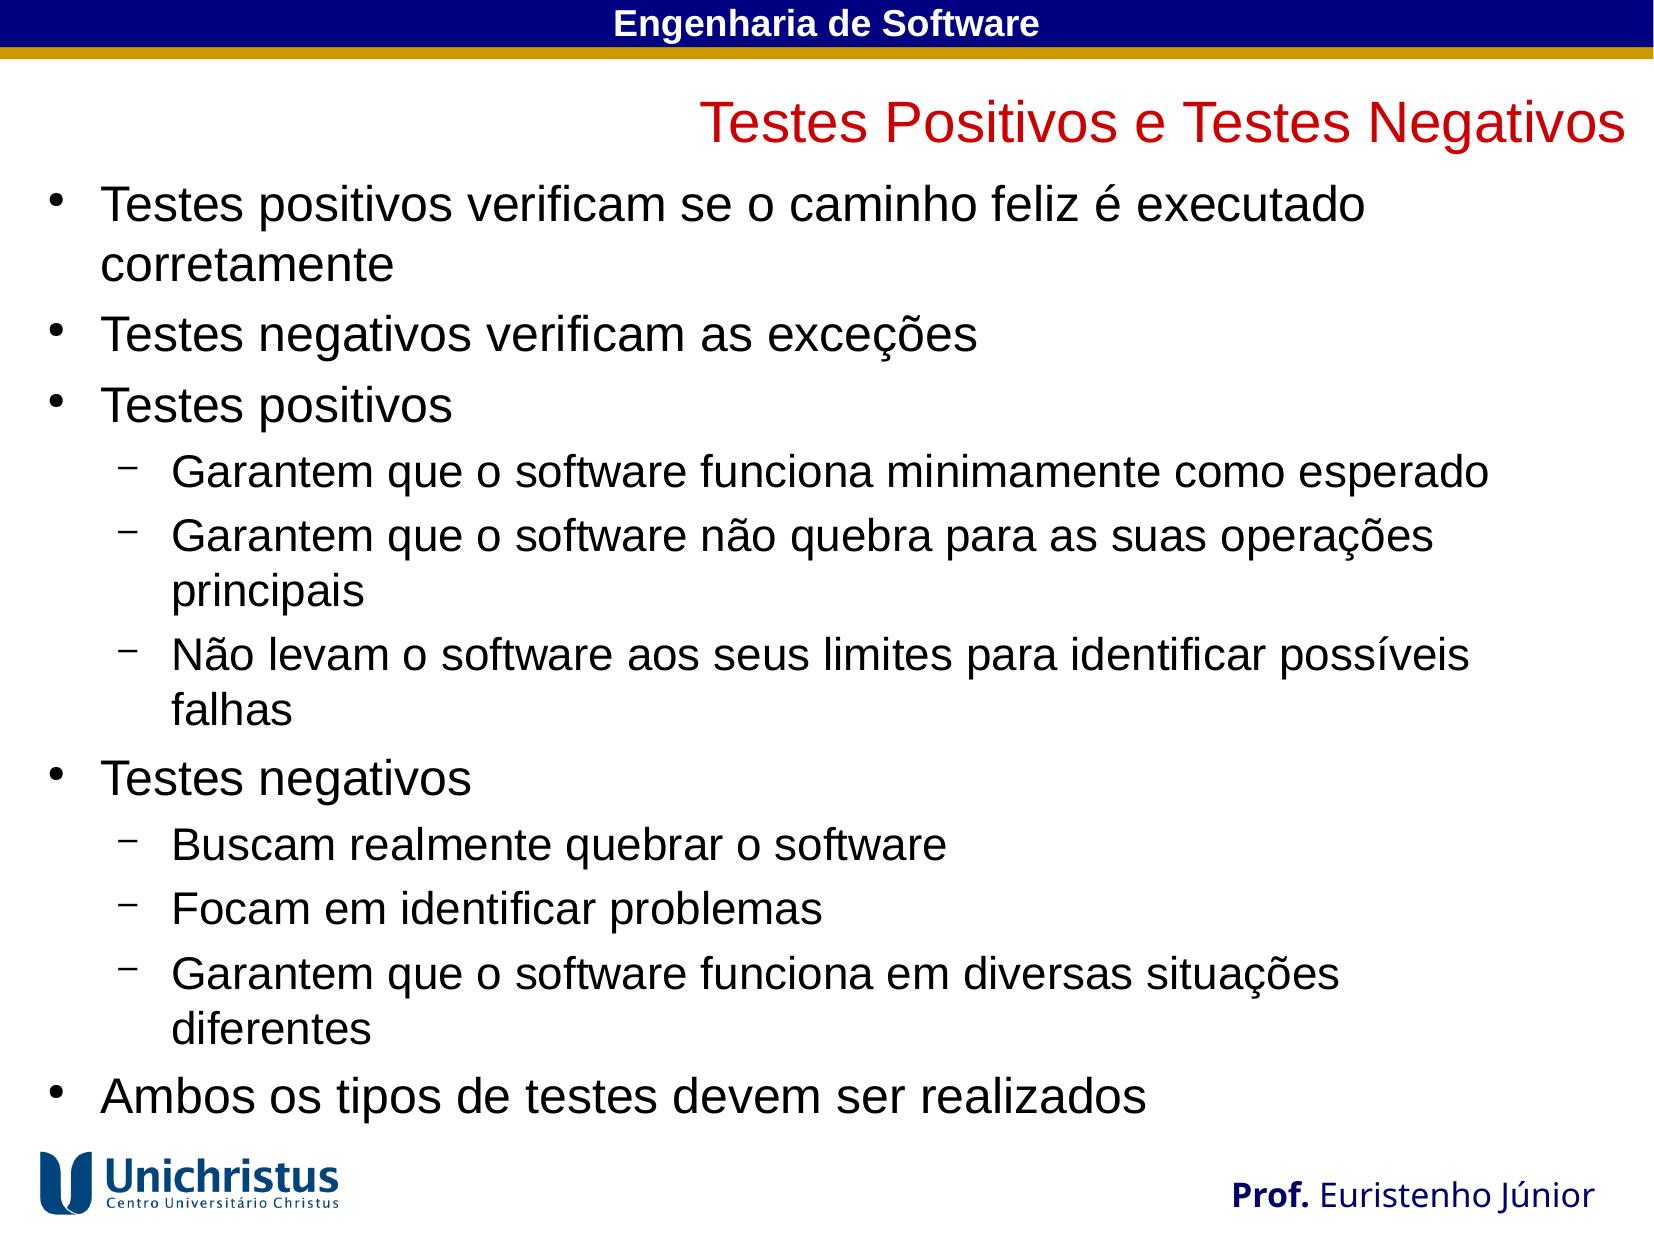

Engenharia de Software
Testes Positivos e Testes Negativos
# Testes positivos verificam se o caminho feliz é executado corretamente
Testes negativos verificam as exceções
Testes positivos
Garantem que o software funciona minimamente como esperado
Garantem que o software não quebra para as suas operações principais
Não levam o software aos seus limites para identificar possíveis falhas
Testes negativos
Buscam realmente quebrar o software
Focam em identificar problemas
Garantem que o software funciona em diversas situações diferentes
Ambos os tipos de testes devem ser realizados
Prof. Euristenho Júnior